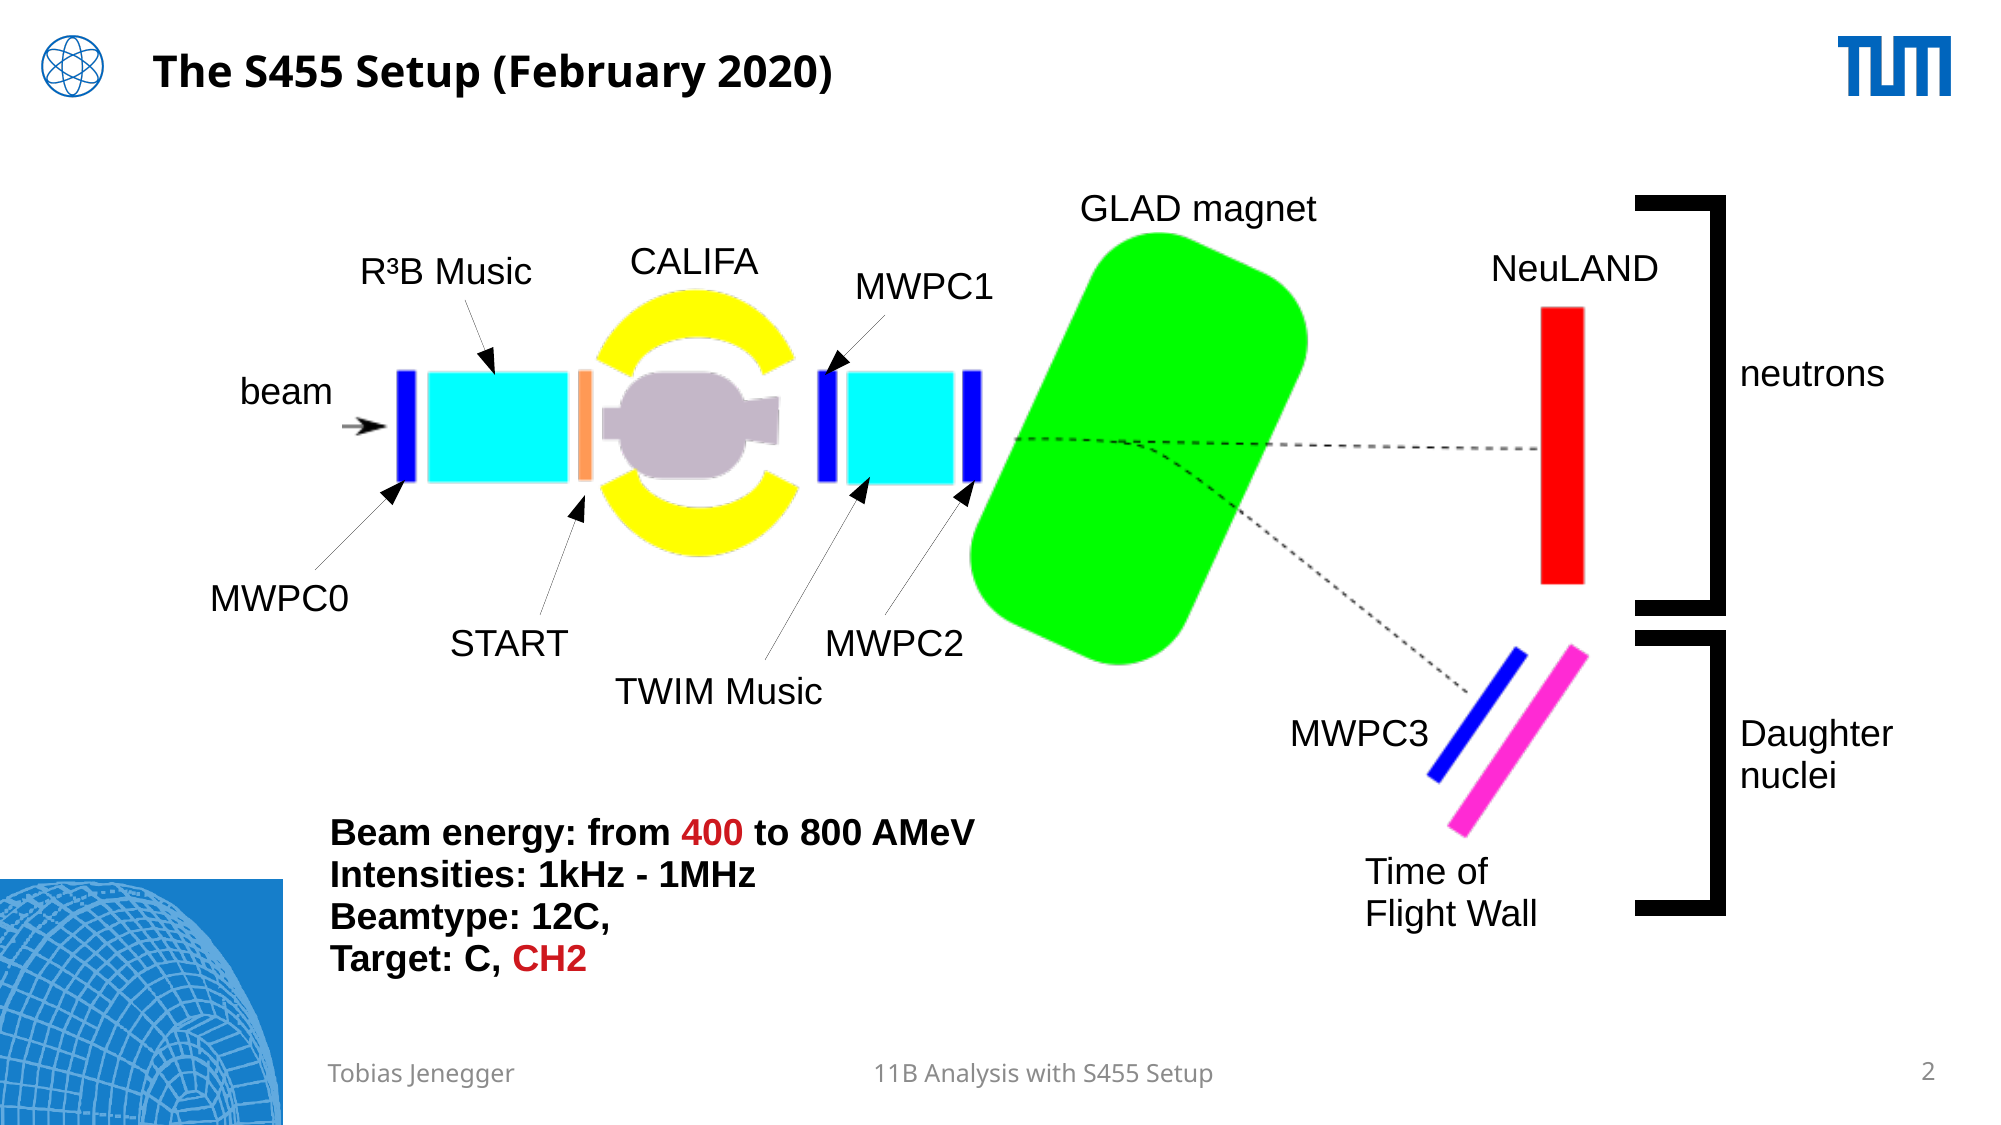

# The S455 Setup (February 2020)
GLAD magnet
CALIFA
NeuLAND
R³B Music
MWPC1
neutrons
beam
MWPC0
START
MWPC2
TWIM Music
MWPC3
Daughter
nuclei
Beam energy: from 400 to 800 AMeV
Intensities: 1kHz - 1MHz
Beamtype: 12C,
Target: C, CH2
Time of Flight Wall
Tobias Jenegger
11B Analysis with S455 Setup
2